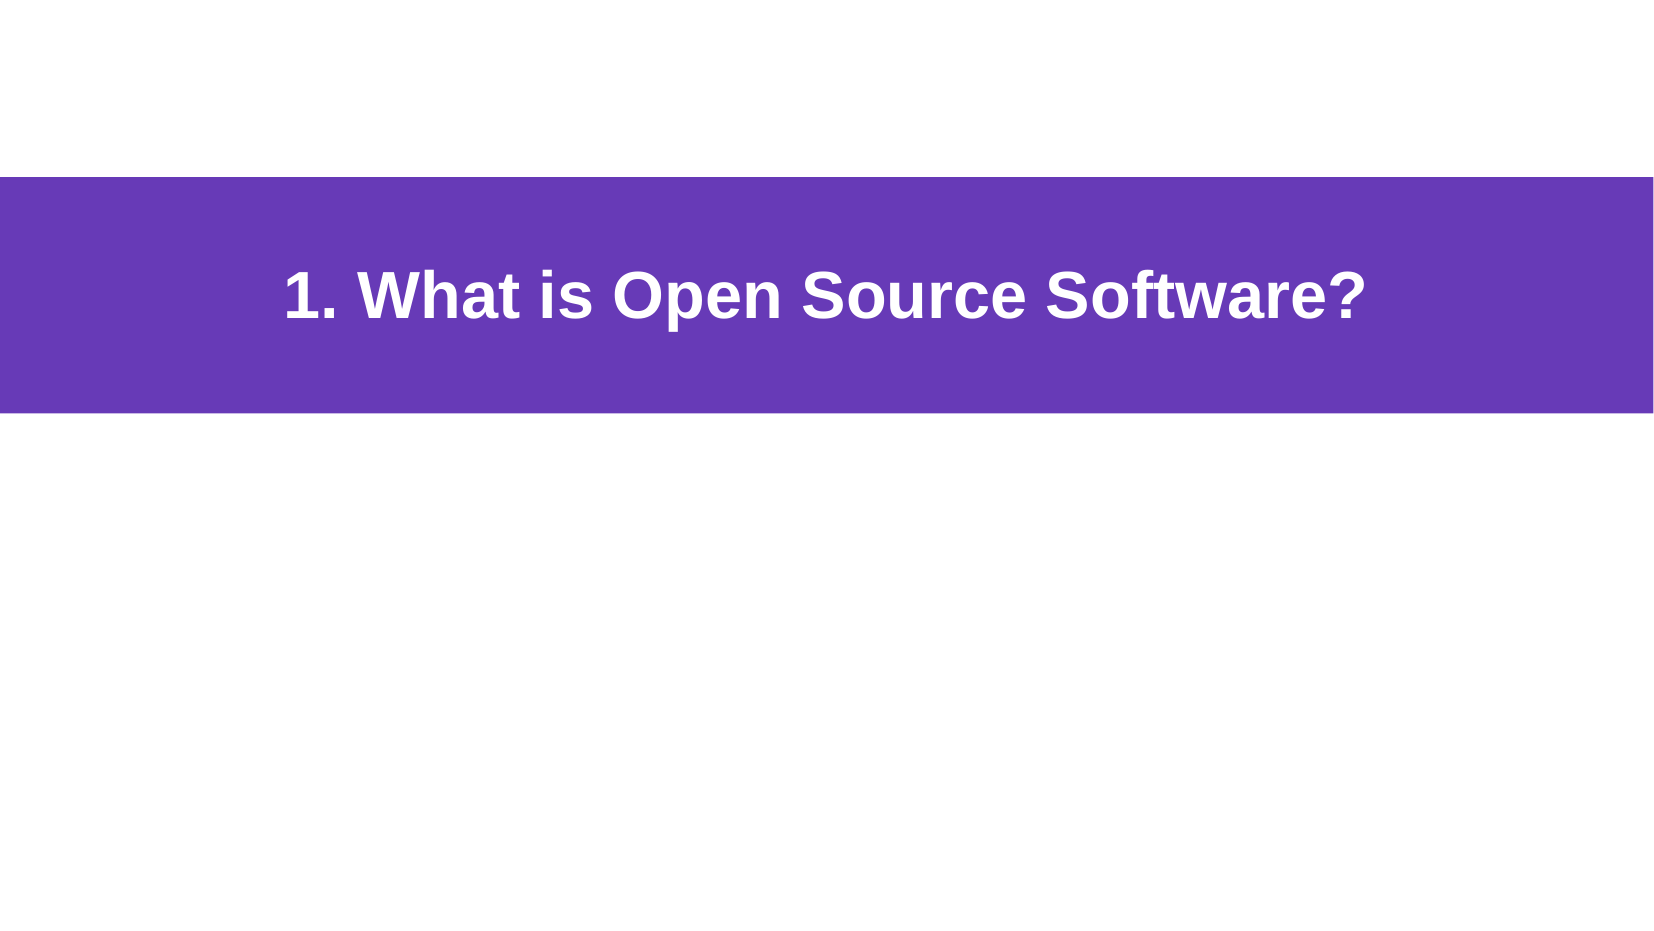

# 1. What is Open Source Software?